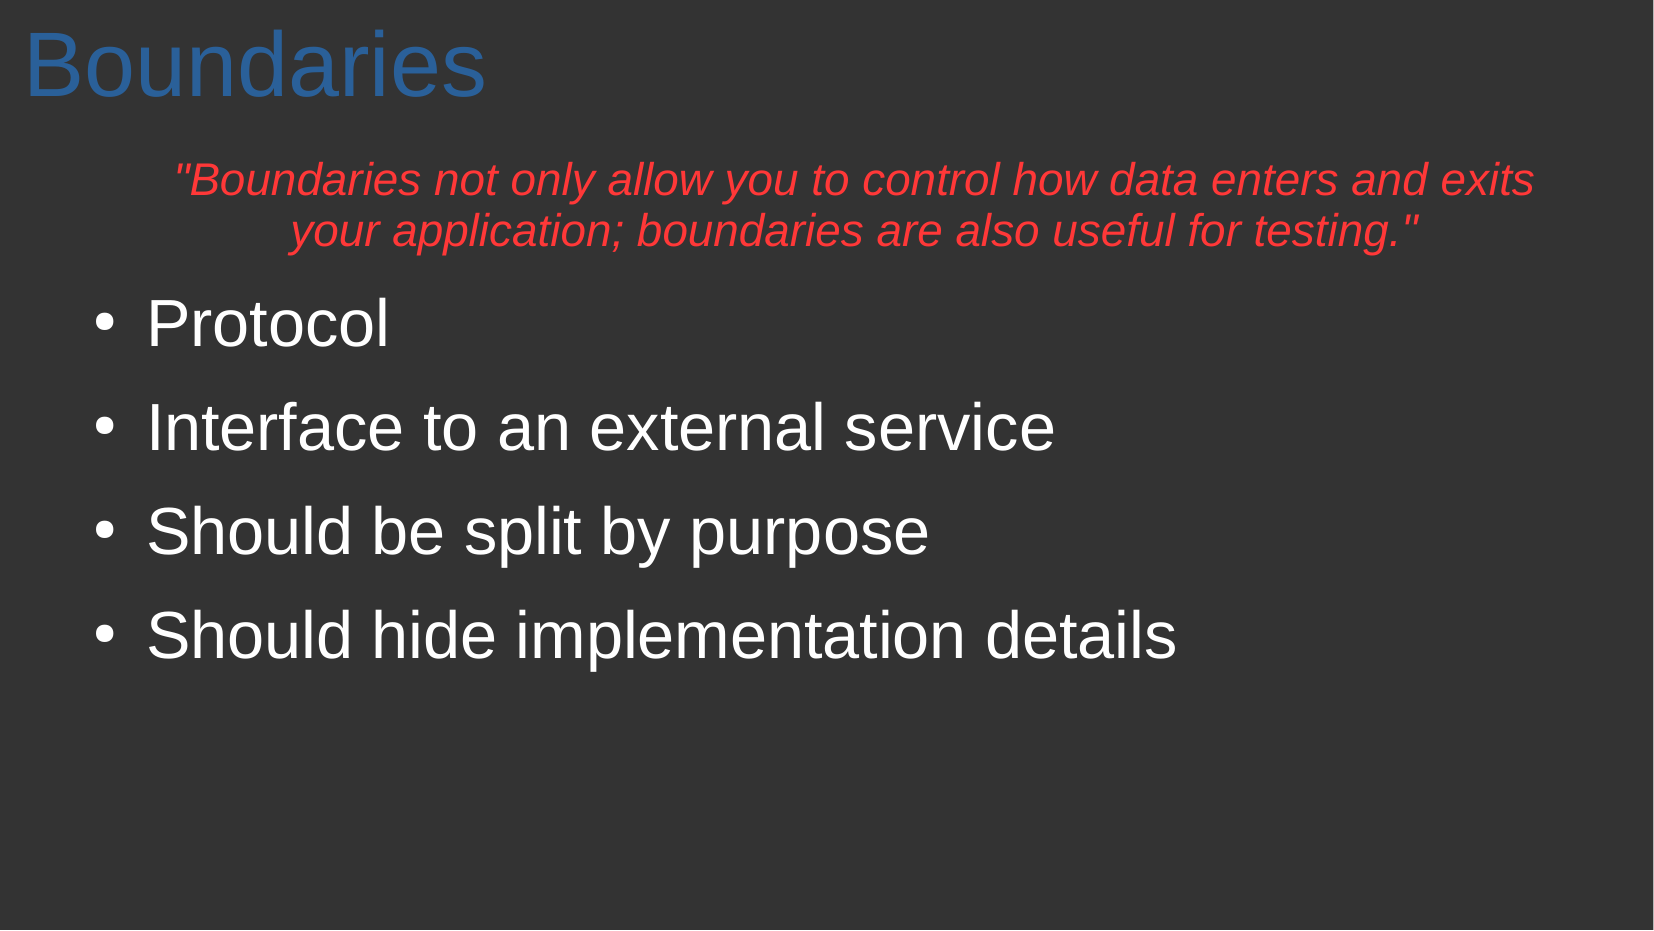

# Boundaries
"Boundaries not only allow you to control how data enters and exits your application; boundaries are also useful for testing."
Protocol
Interface to an external service
Should be split by purpose
Should hide implementation details